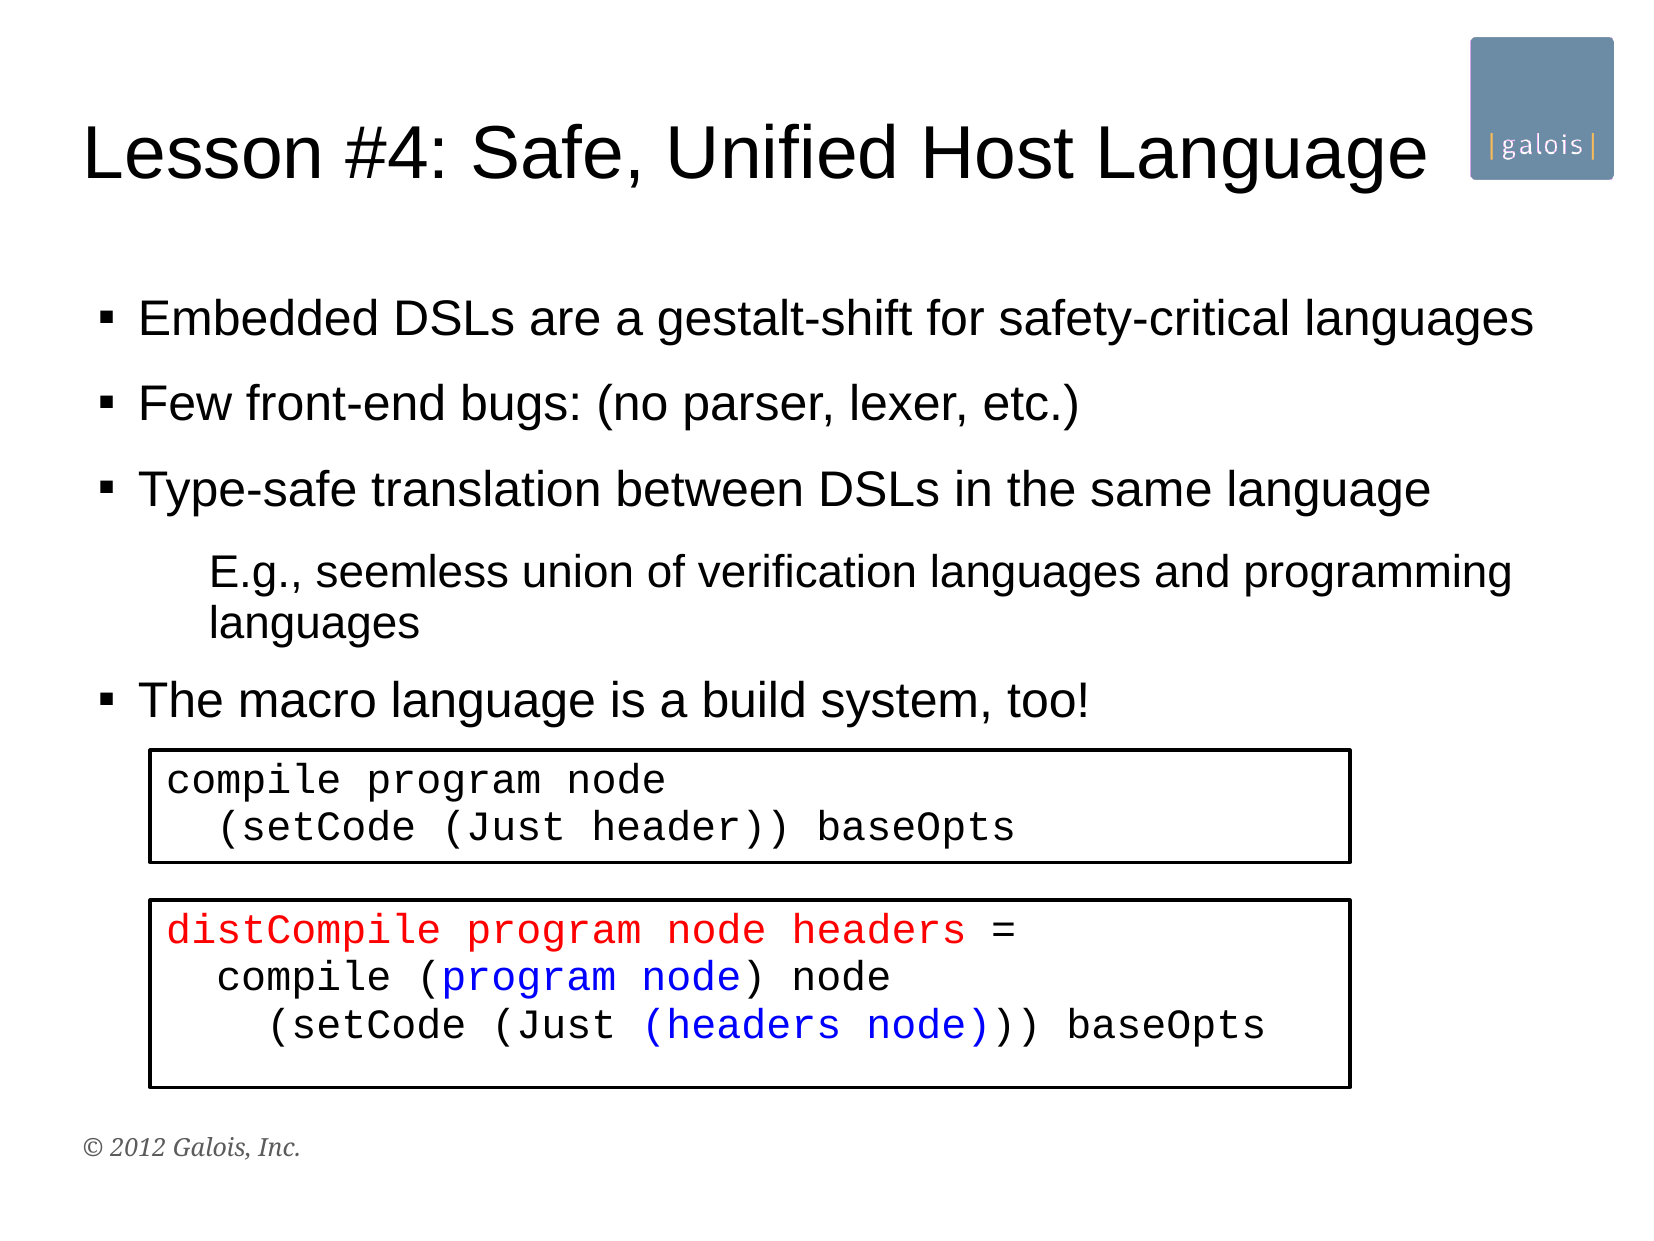

# Lesson #4: Safe, Unified Host Language
Embedded DSLs are a gestalt-shift for safety-critical languages
Few front-end bugs: (no parser, lexer, etc.)
Type-safe translation between DSLs in the same language
E.g., seemless union of verification languages and programming languages
The macro language is a build system, too!
compile program node
 (setCode (Just header)) baseOpts
distCompile program node headers =
 compile (program node) node
 (setCode (Just (headers node))) baseOpts